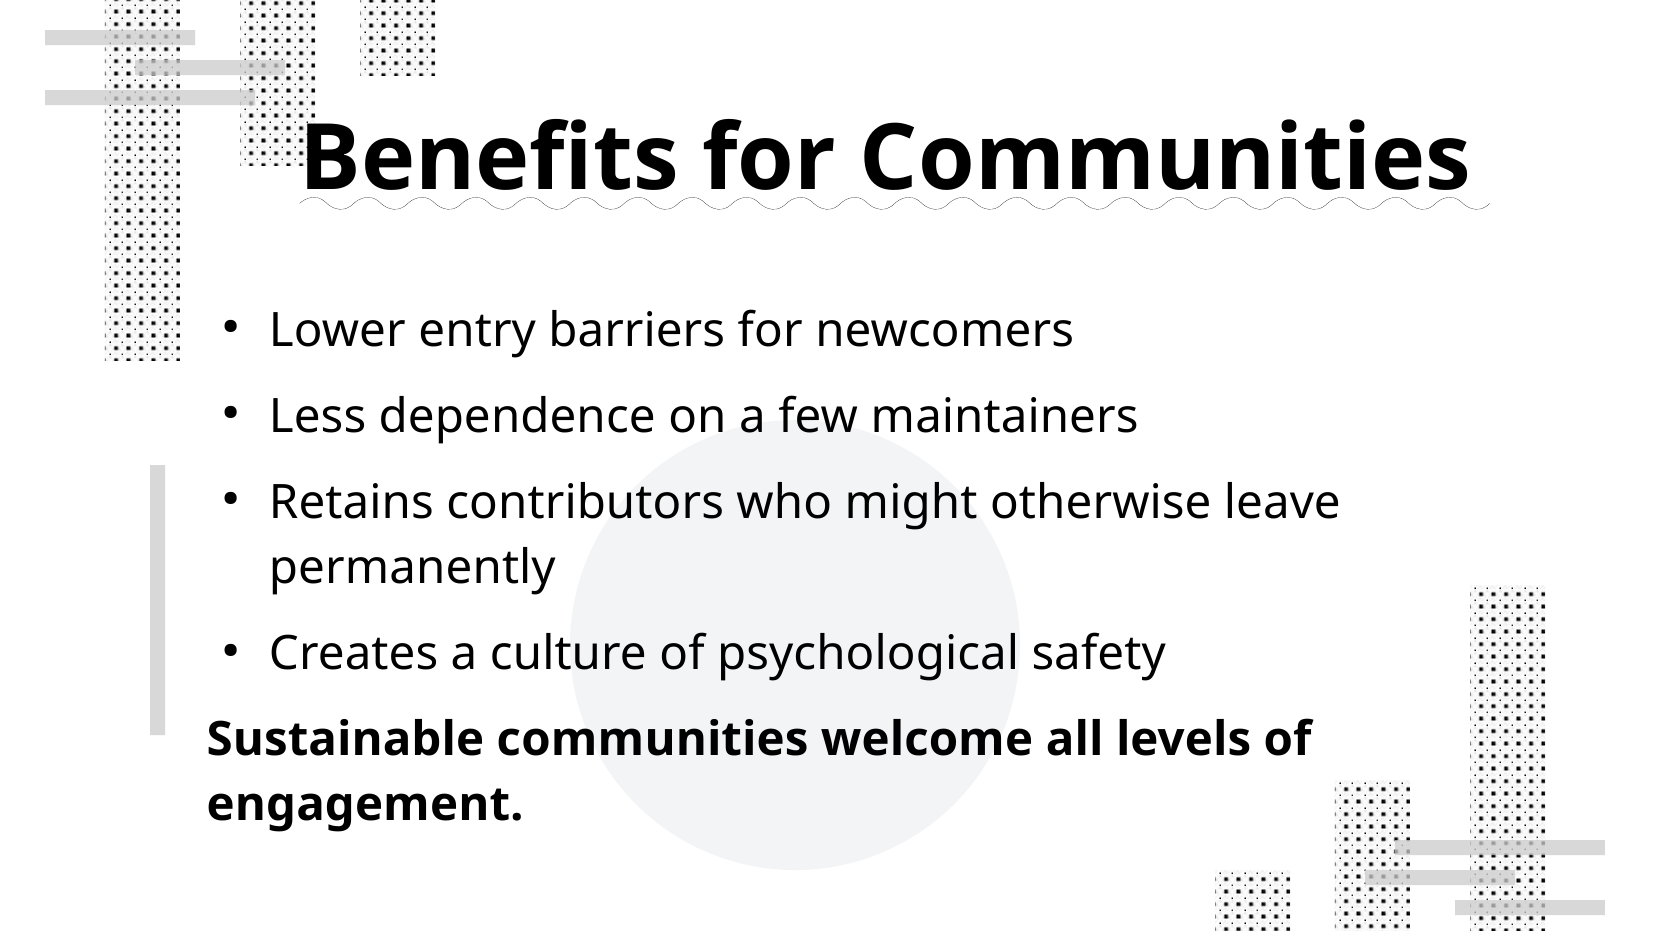

# Benefits for Communities
Lower entry barriers for newcomers
Less dependence on a few maintainers
Retains contributors who might otherwise leave permanently
Creates a culture of psychological safety
Sustainable communities welcome all levels of engagement.